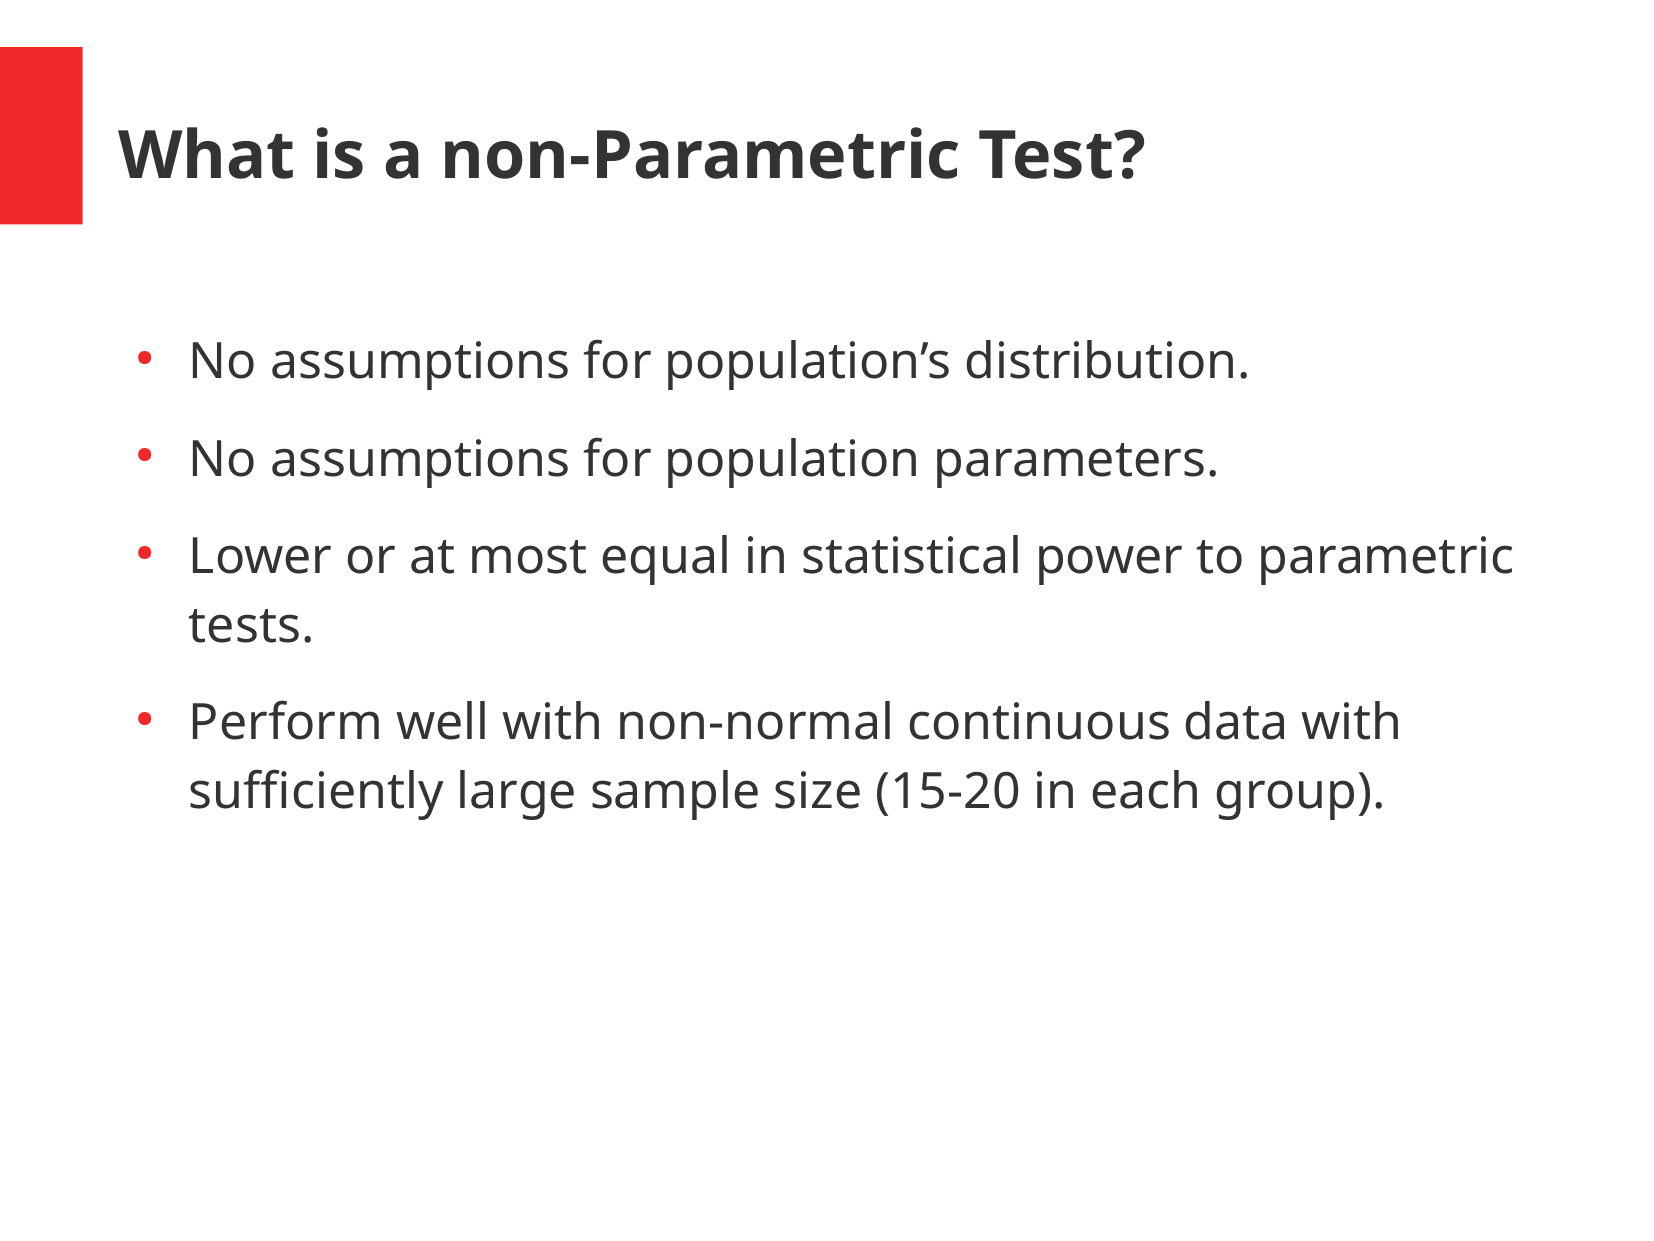

# What is a non-Parametric Test?
No assumptions for population’s distribution.
No assumptions for population parameters.
Lower or at most equal in statistical power to parametric tests.
Perform well with non-normal continuous data with sufficiently large sample size (15-20 in each group).